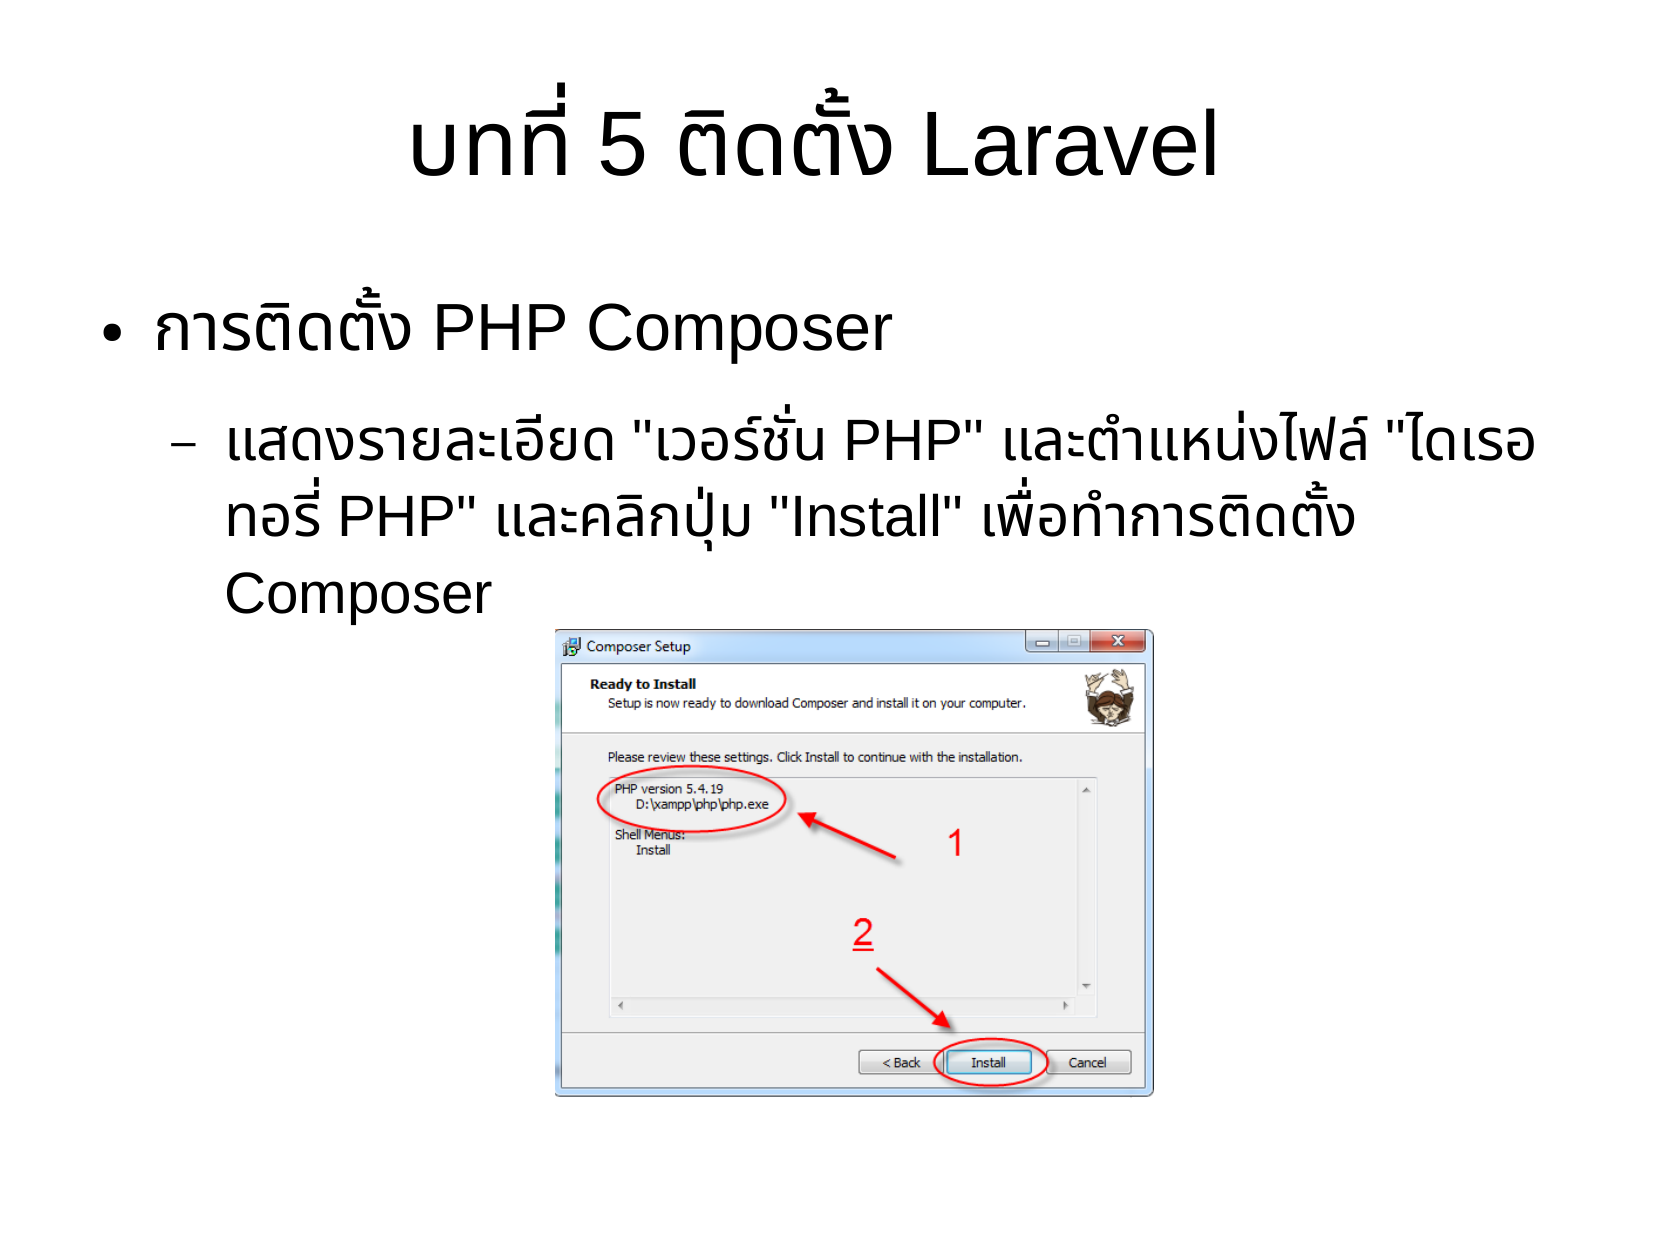

# บทที่ 5 ติดตั้ง Laravel
การติดตั้ง PHP Composer
แสดงรายละเอียด "เวอร์ชั่น PHP" และตำแหน่งไฟล์ "ไดเรอทอรี่ PHP" และคลิกปุ่ม "Install" เพื่อทำการติดตั้ง Composer